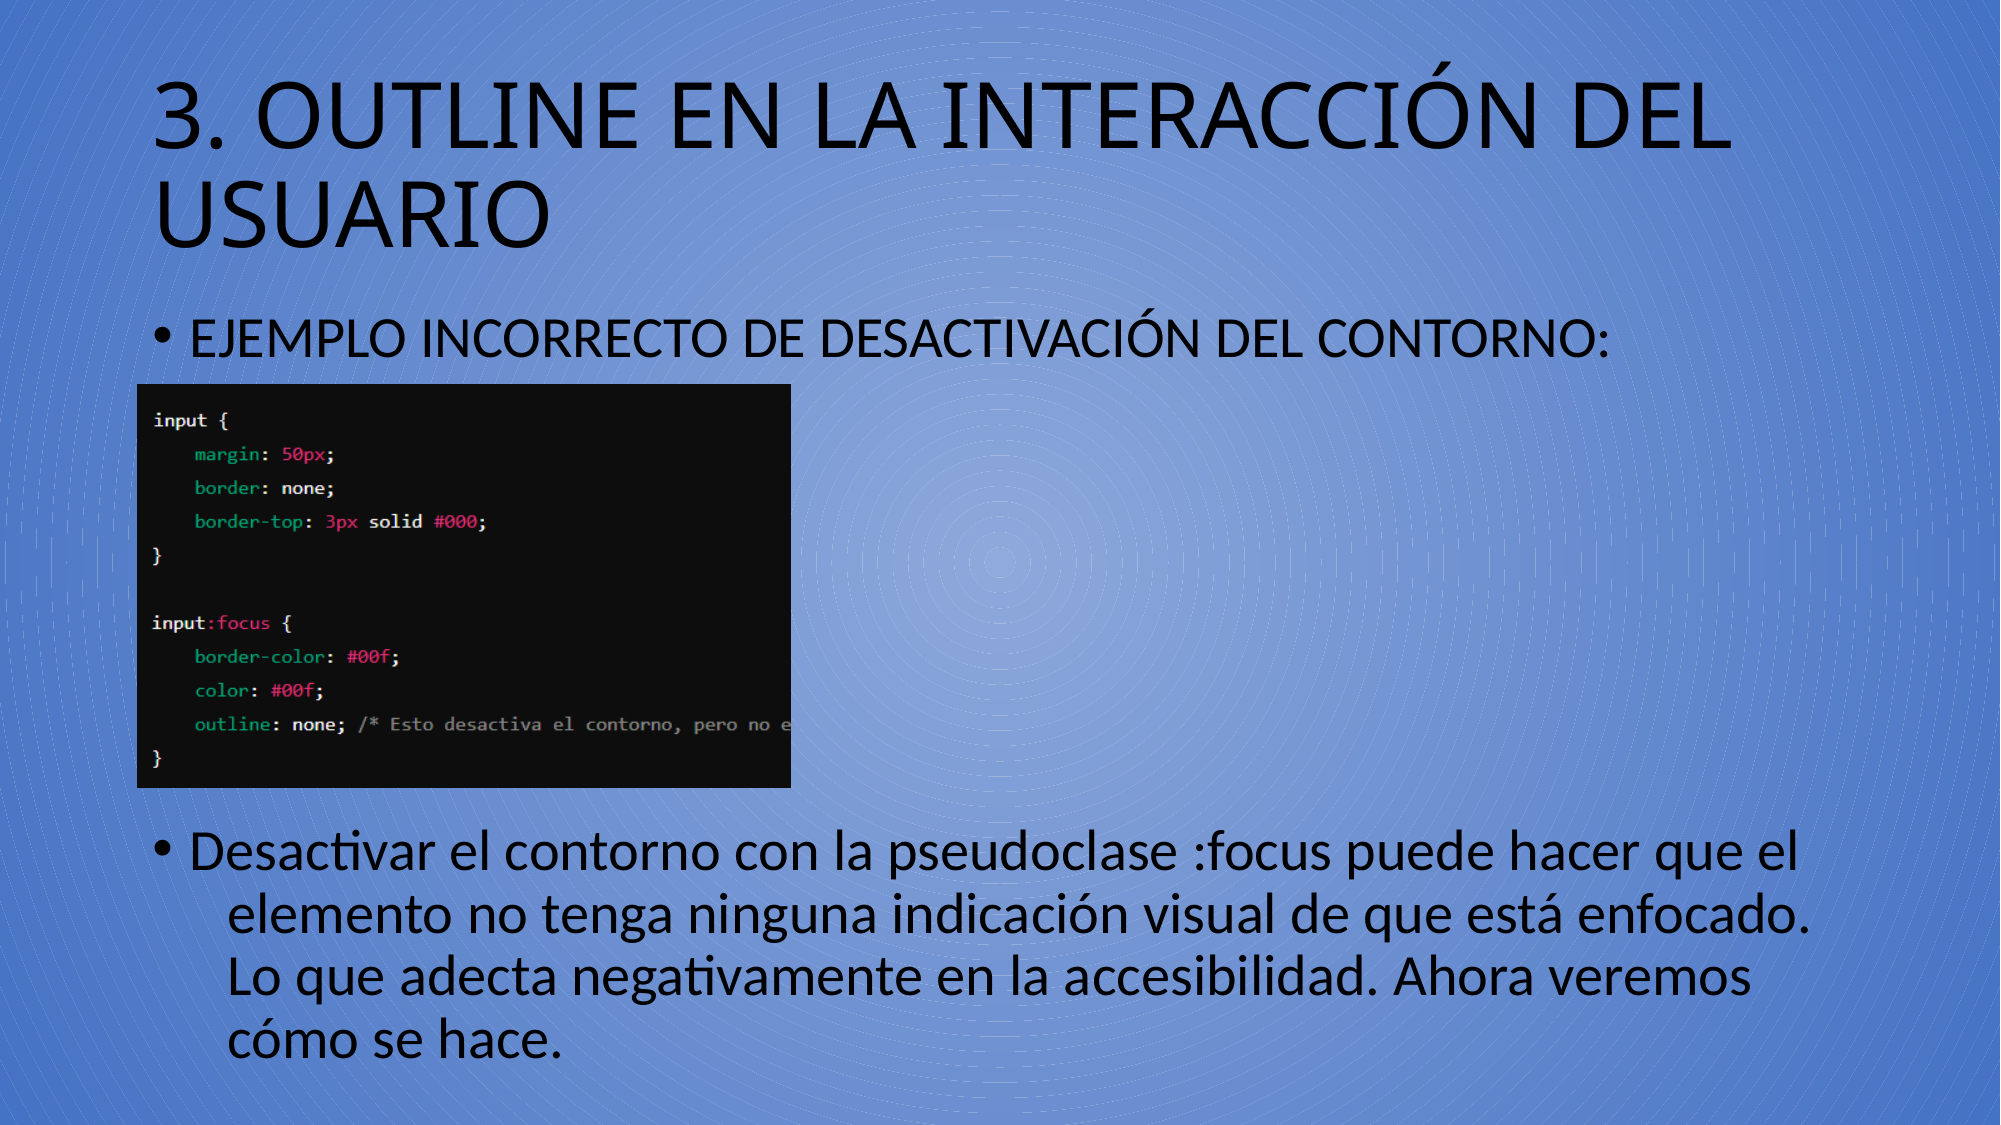

# 3. OUTLINE EN LA INTERACCIÓN DEL USUARIO
EJEMPLO INCORRECTO DE DESACTIVACIÓN DEL CONTORNO:
Desactivar el contorno con la pseudoclase :focus puede hacer que el elemento no tenga ninguna indicación visual de que está enfocado. Lo que adecta negativamente en la accesibilidad. Ahora veremos cómo se hace.